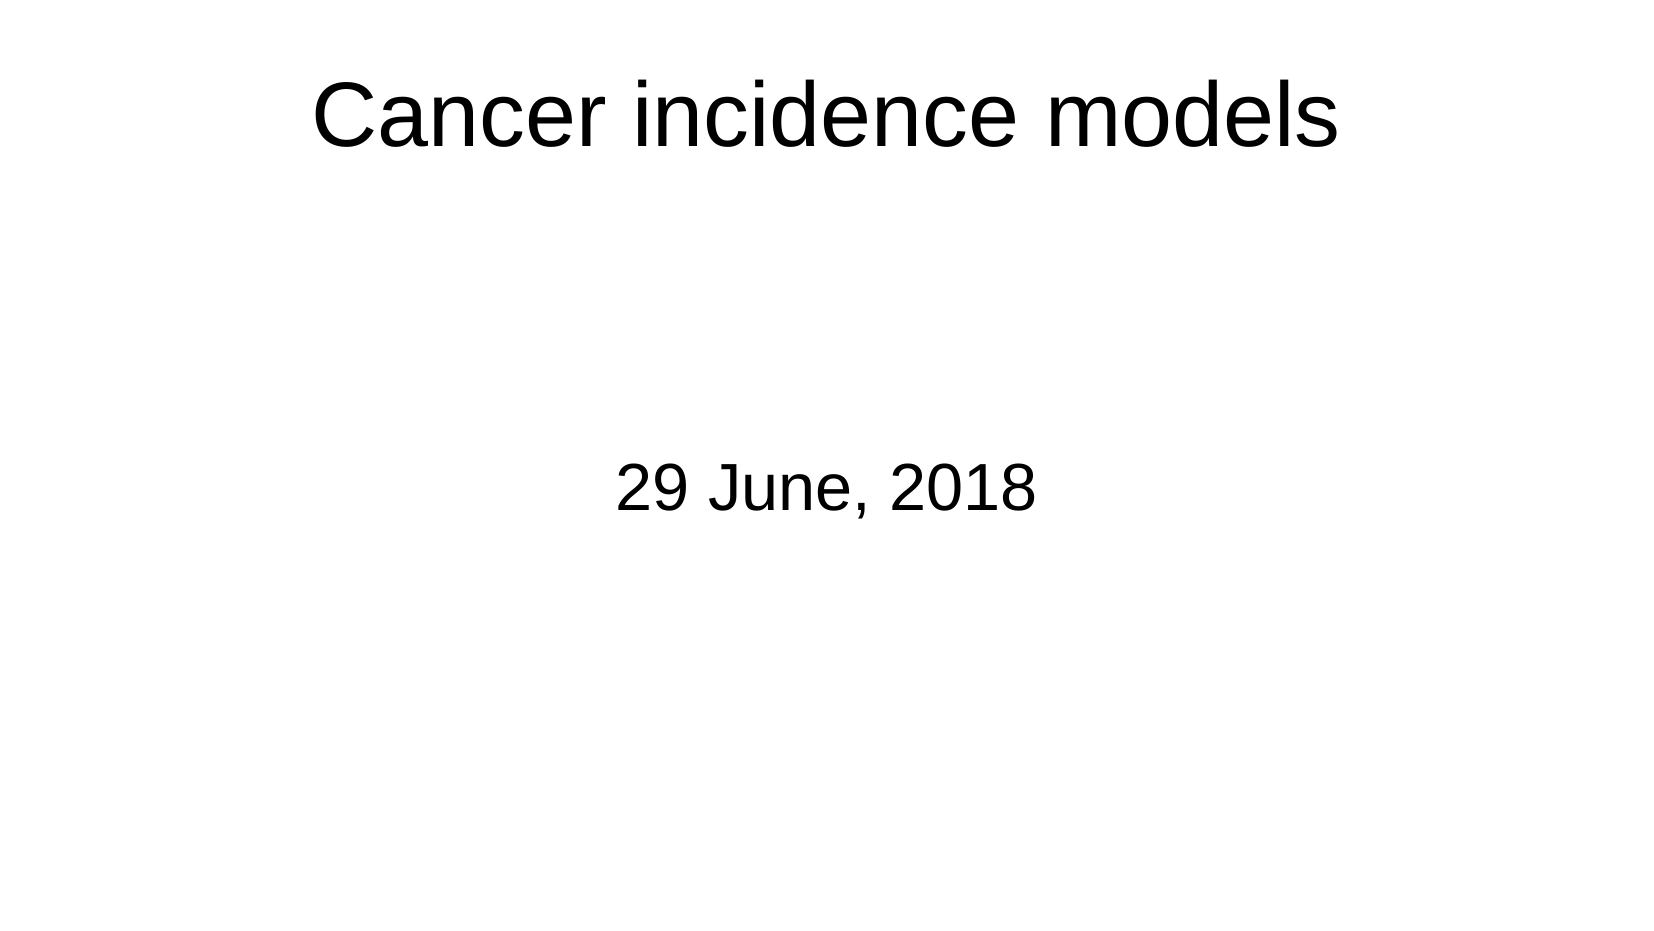

# Cancer incidence models
29 June, 2018